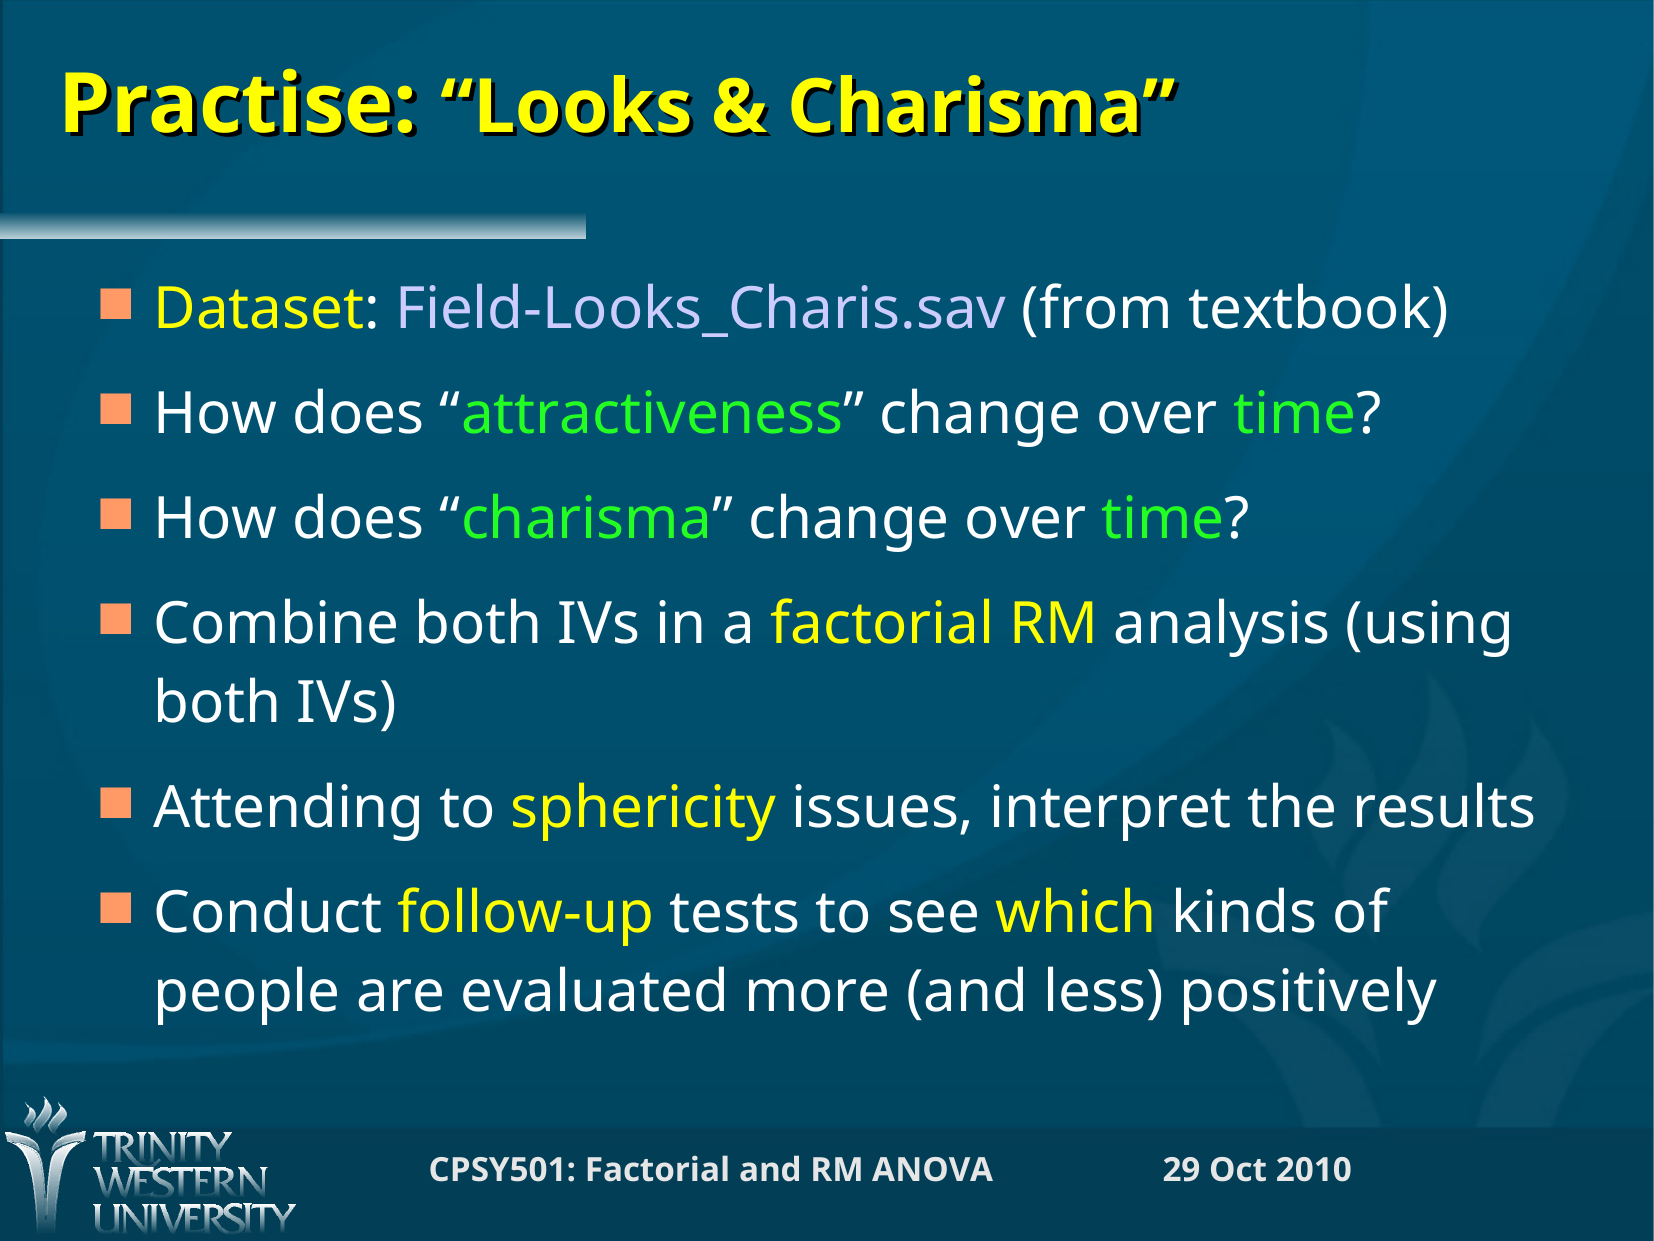

# Practise: “Looks & Charisma”
Dataset: Field-Looks_Charis.sav (from textbook)
How does “attractiveness” change over time?
How does “charisma” change over time?
Combine both IVs in a factorial RM analysis (using both IVs)
Attending to sphericity issues, interpret the results
Conduct follow-up tests to see which kinds of people are evaluated more (and less) positively
CPSY501: Factorial and RM ANOVA
29 Oct 2010